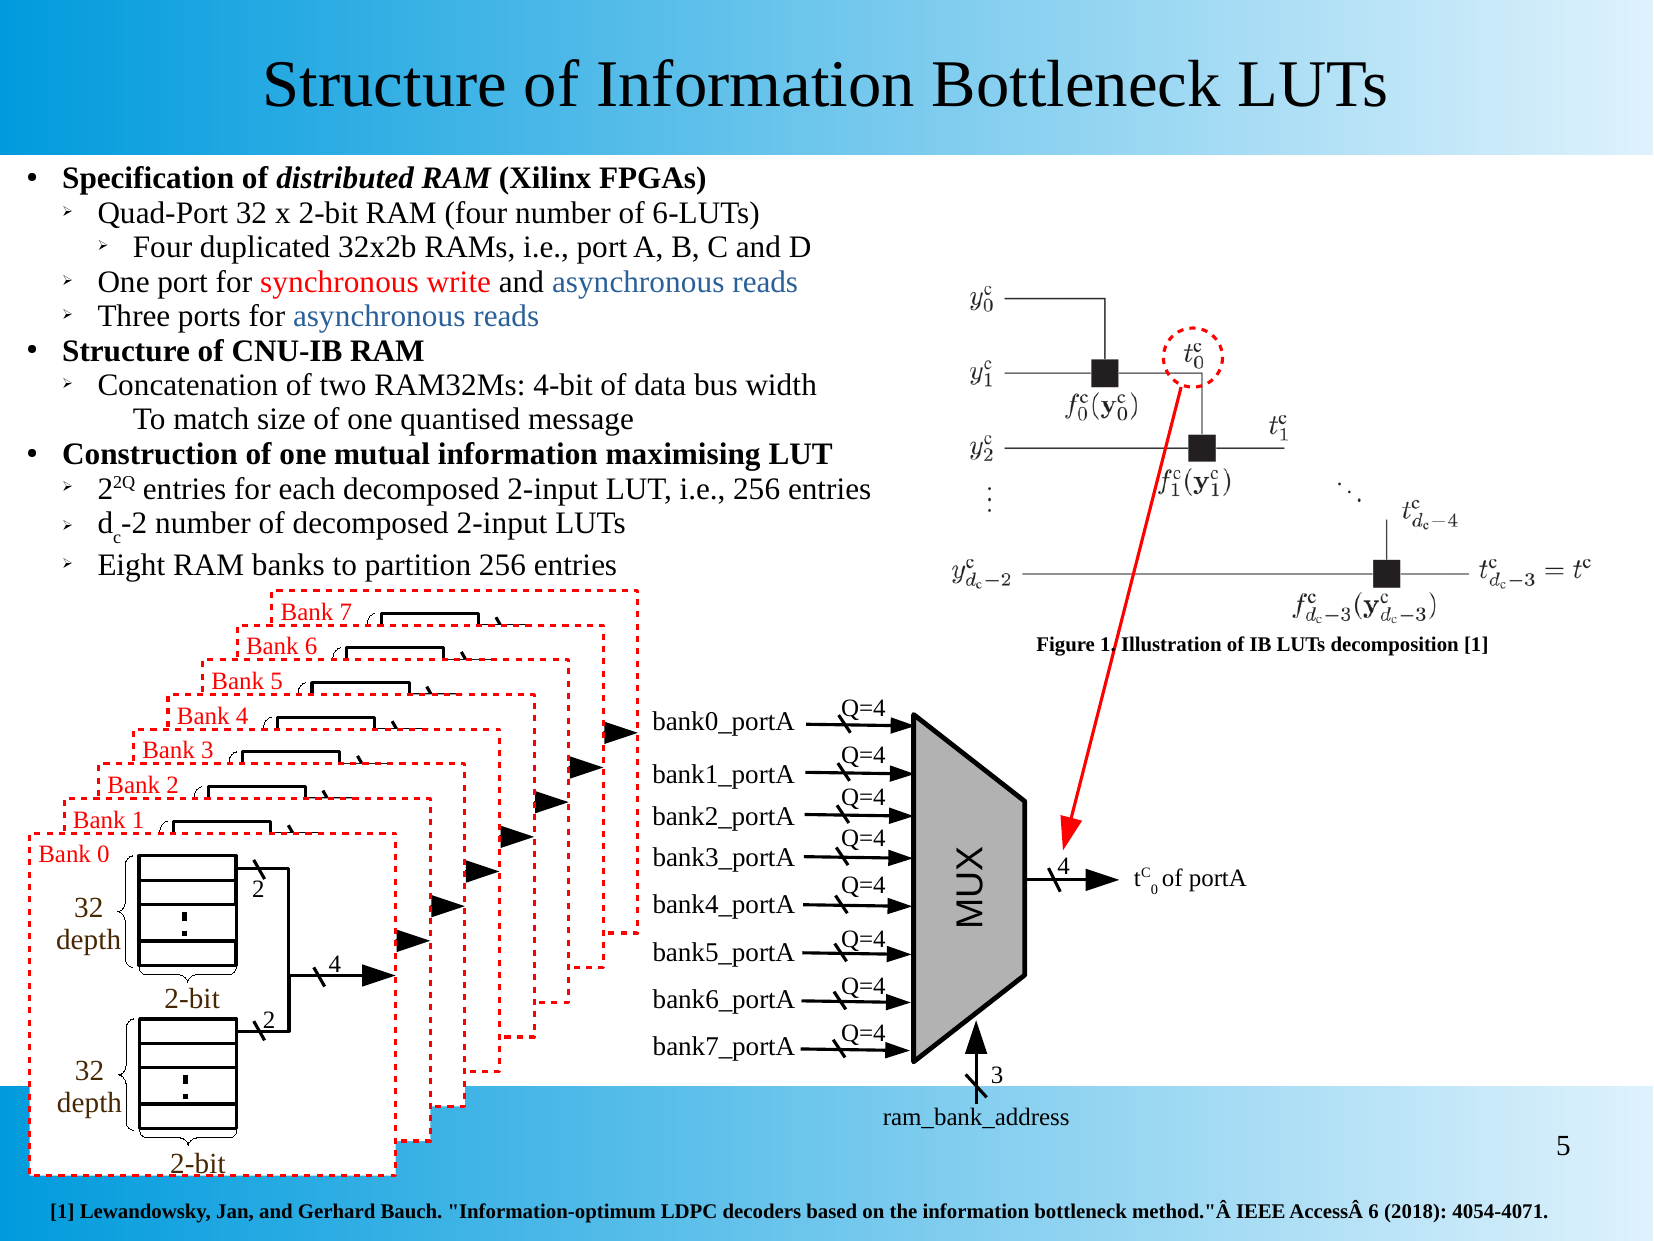

# Structure of Information Bottleneck LUTs
Specification of distributed RAM (Xilinx FPGAs)
Quad-Port 32 x 2-bit RAM (four number of 6-LUTs)
Four duplicated 32x2b RAMs, i.e., port A, B, C and D
One port for synchronous write and asynchronous reads
Three ports for asynchronous reads
Structure of CNU-IB RAM
Concatenation of two RAM32Ms: 4-bit of data bus width
To match size of one quantised message
Construction of one mutual information maximising LUT
22Q entries for each decomposed 2-input LUT, i.e., 256 entries
dc-2 number of decomposed 2-input LUTs
Eight RAM banks to partition 256 entries
Bank 7
2
32
depth
4
2-bit
2
32
depth
2-bit
Bank 6
2
32
depth
4
2-bit
2
32
depth
2-bit
Bank 5
2
32
depth
4
2-bit
2
32
depth
2-bit
Bank 4
2
32
depth
4
2-bit
2
32
depth
2-bit
Bank 3
2
32
depth
4
2-bit
2
32
depth
2-bit
Bank 2
2
32
depth
4
2-bit
2
32
depth
2-bit
Bank 1
2
32
depth
4
2-bit
2
32
depth
2-bit
Bank 0
2
32
depth
4
2-bit
2
32
depth
2-bit
Figure 1. Illustration of IB LUTs decomposition [1]
Q=4
bank0_portA
Q=4
bank1_portA
Q=4
bank2_portA
Q=4
bank3_portA
Q=4
bank4_portA
Q=4
bank5_portA
Q=4
bank6_portA
Q=4
bank7_portA
MUX
4
tC0 of portA
3
ram_bank_address
5
[1] Lewandowsky, Jan, and Gerhard Bauch. "Information-optimum LDPC decoders based on the information bottleneck method."Â IEEE AccessÂ 6 (2018): 4054-4071.